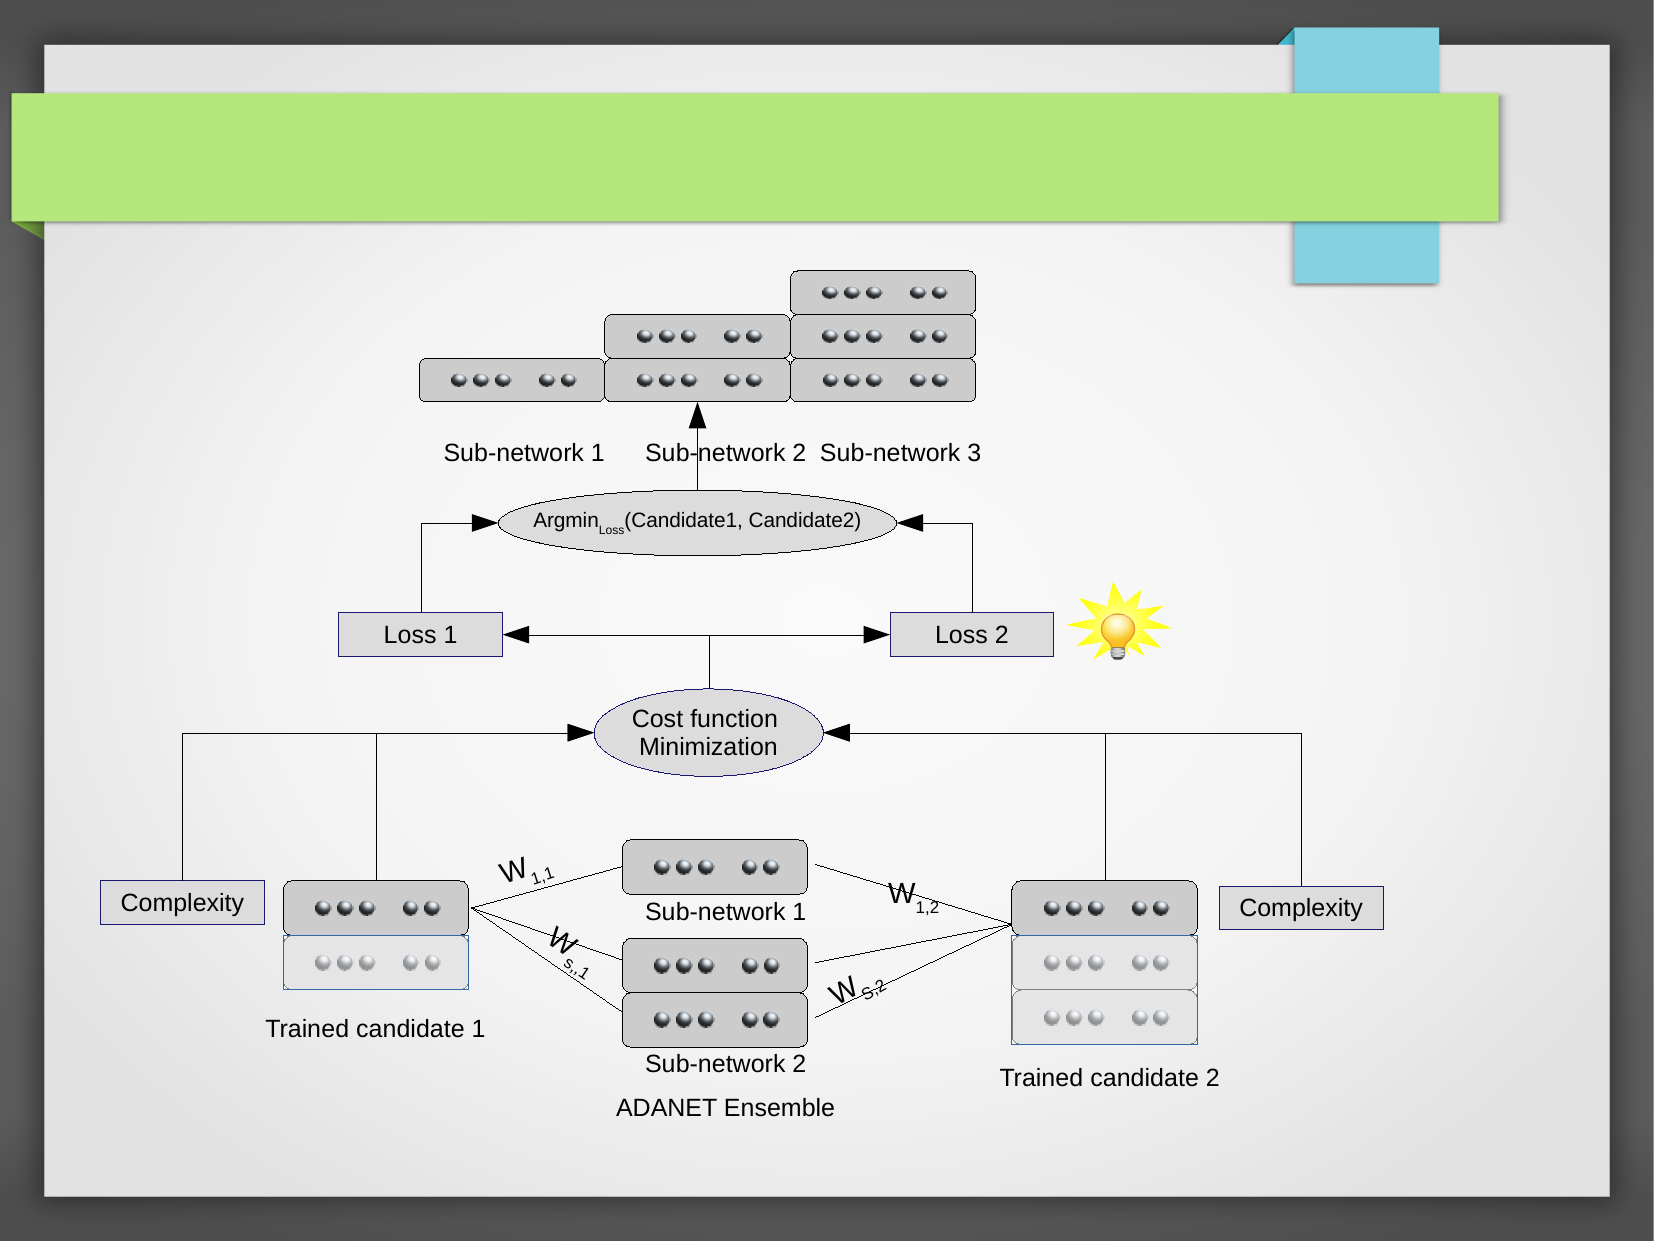

#
Sub-network 2
Sub-network 3
Sub-network 1
ArgminLoss(Candidate1, Candidate2)
Loss 1
Loss 2
Cost function
Minimization
Sub-network 1
Sub-network 2
ADANET Ensemble
W1,1
Complexity
Complexity
Ws,,1
WS,2
Trained candidate 1
Trained candidate 2